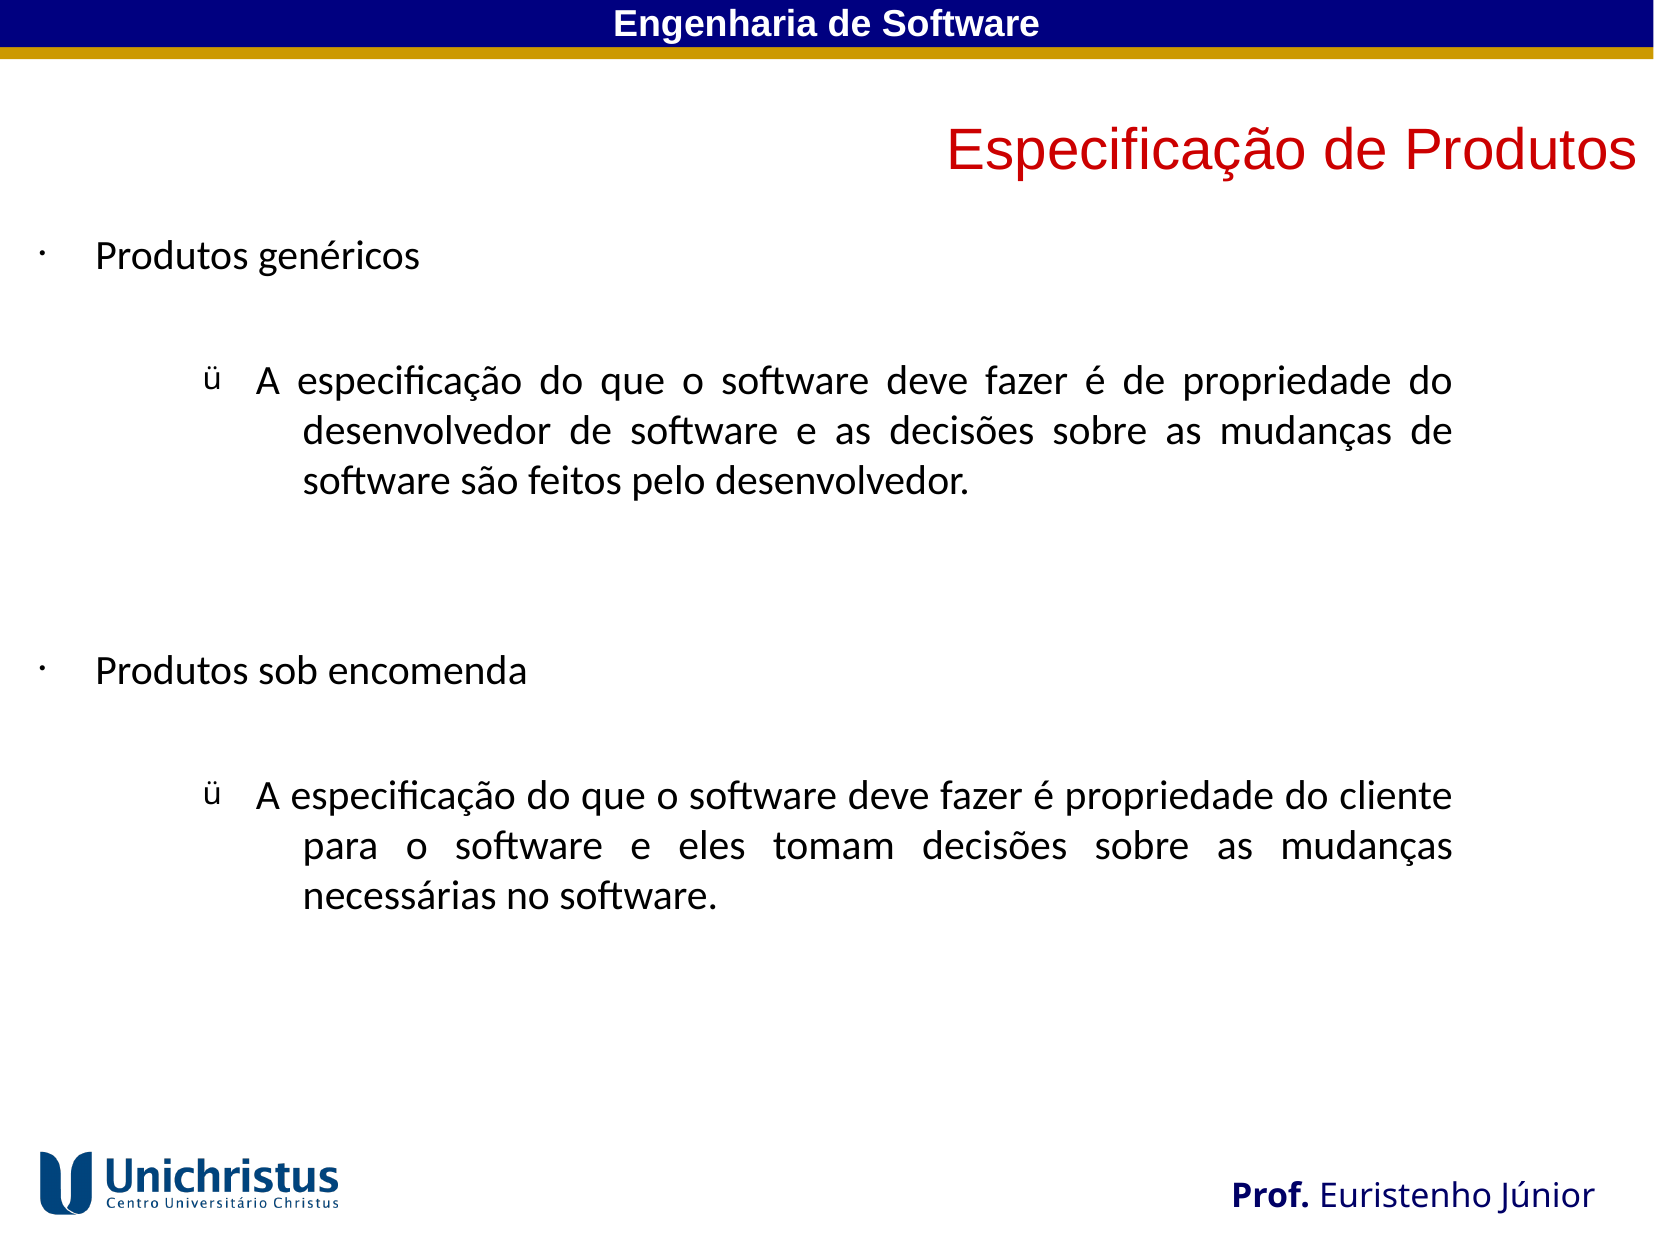

Engenharia de Software
Especificação de Produtos
Produtos genéricos
A especificação do que o software deve fazer é de propriedade do desenvolvedor de software e as decisões sobre as mudanças de software são feitos pelo desenvolvedor.
Produtos sob encomenda
A especificação do que o software deve fazer é propriedade do cliente para o software e eles tomam decisões sobre as mudanças necessárias no software.
Prof. Euristenho Júnior